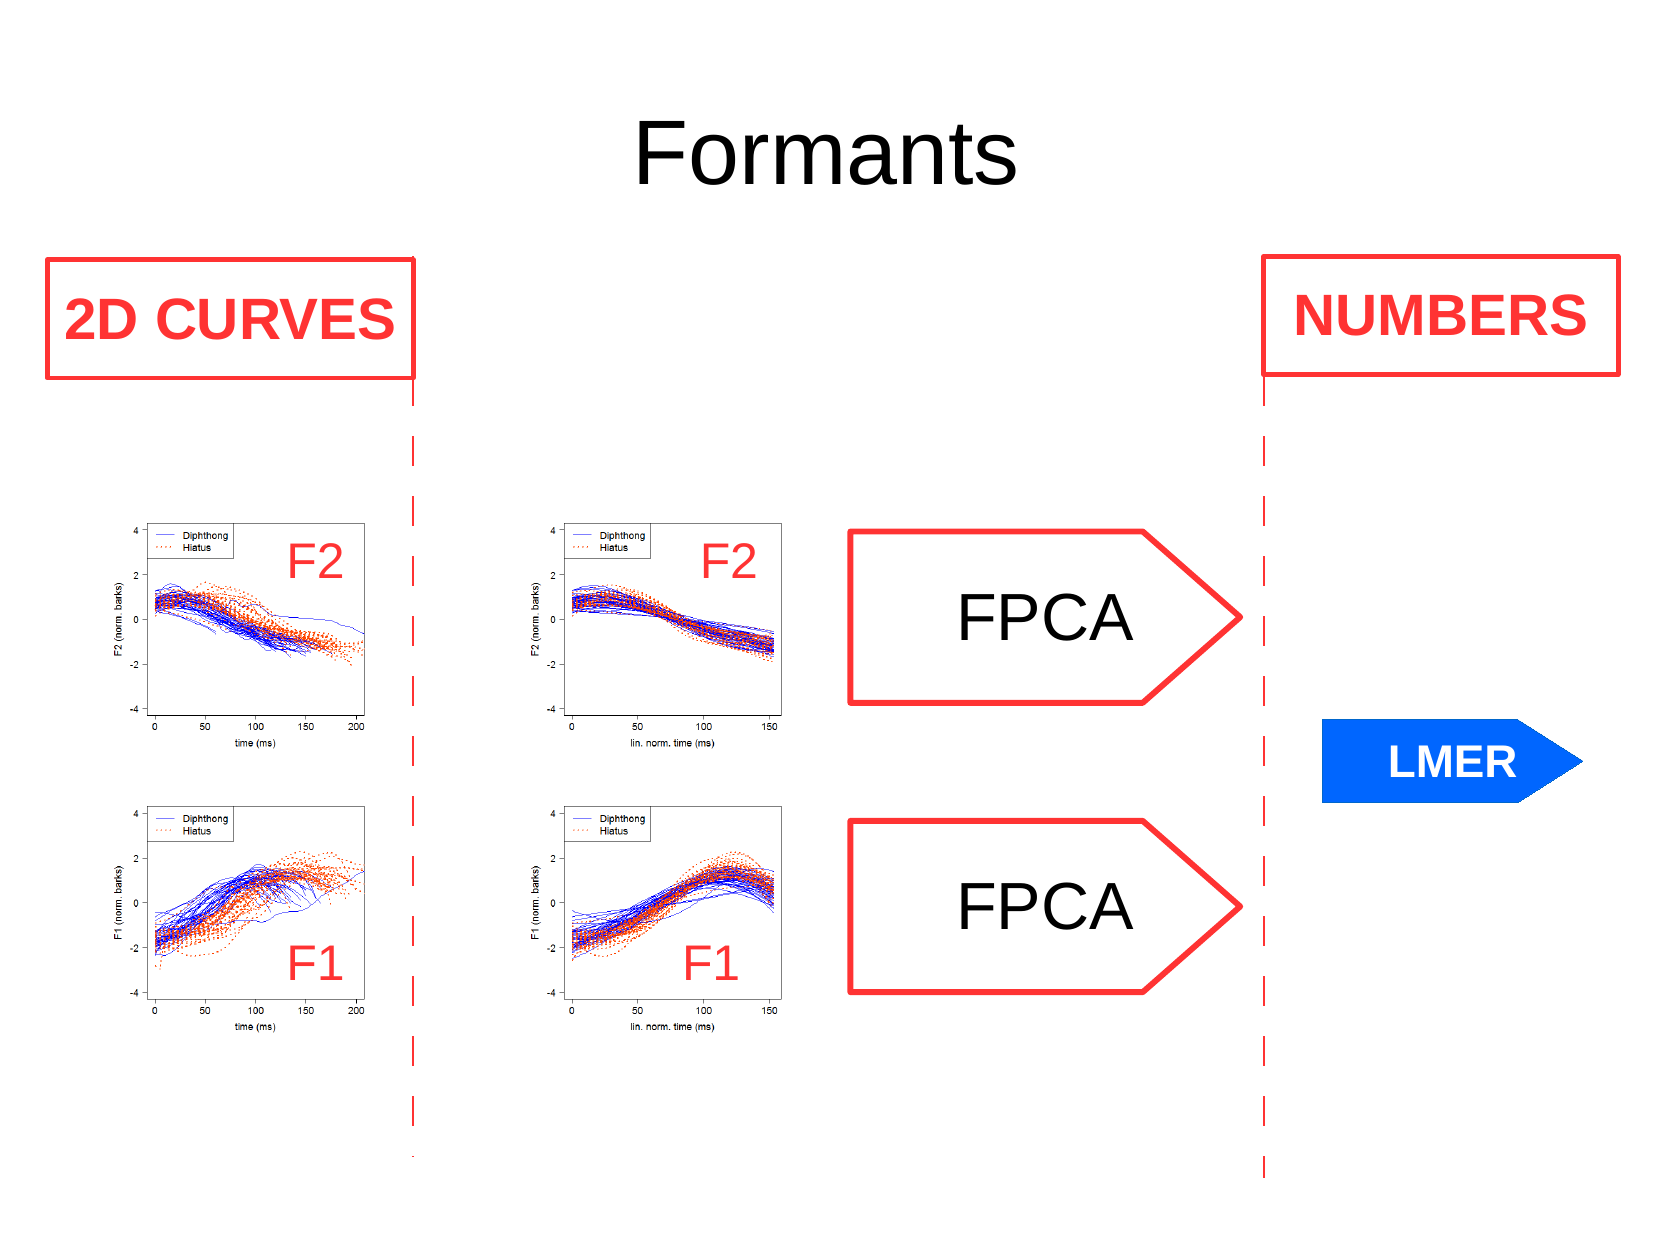

# Formants
NUMBERS
2D CURVES
F2
F2
FPCA
LMER
FPCA
F1
F1